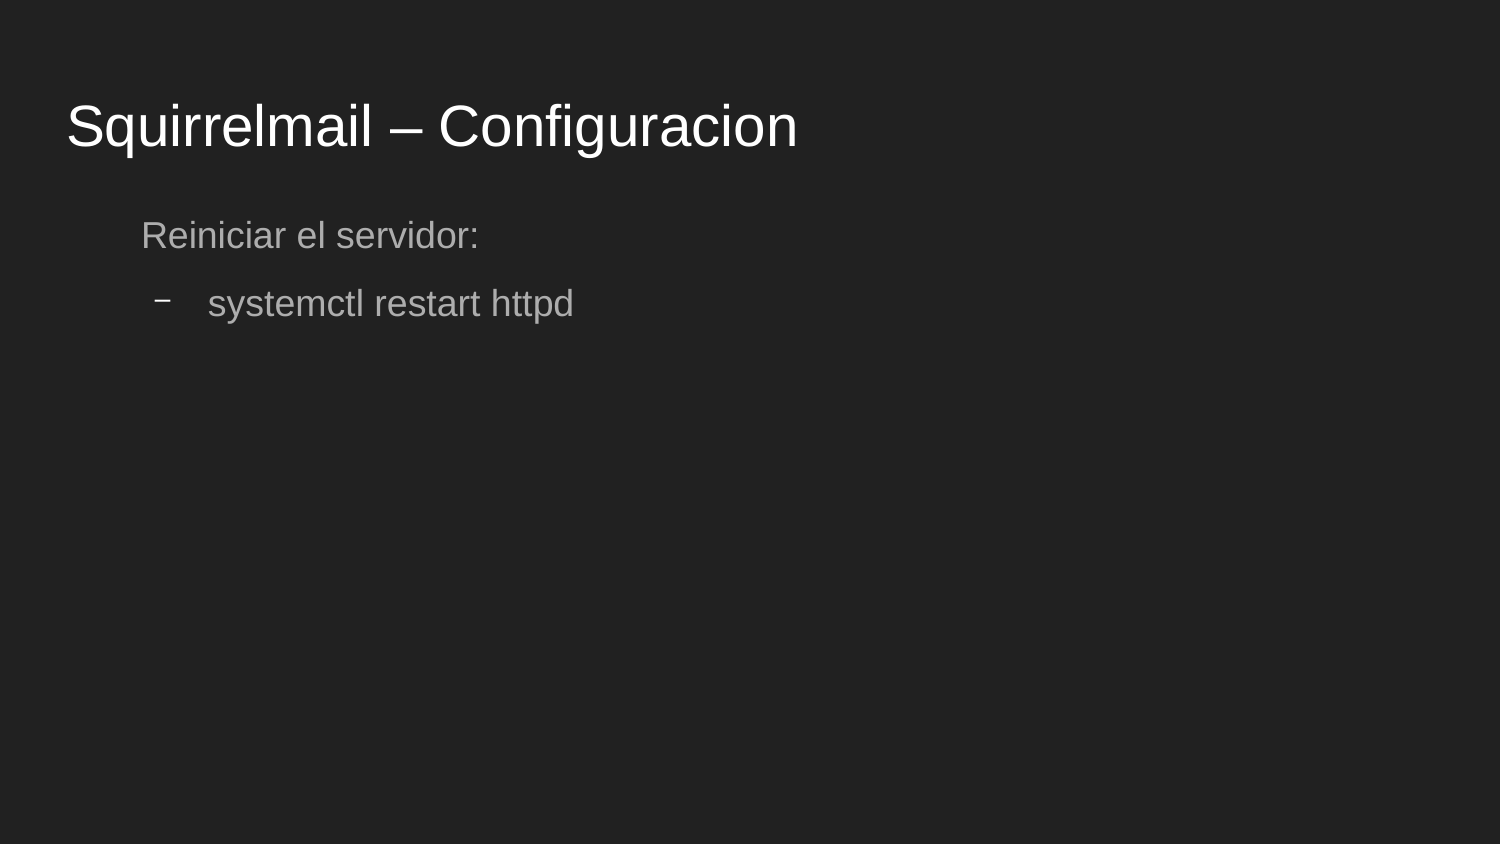

# Squirrelmail – Configuracion
Reiniciar el servidor:
systemctl restart httpd